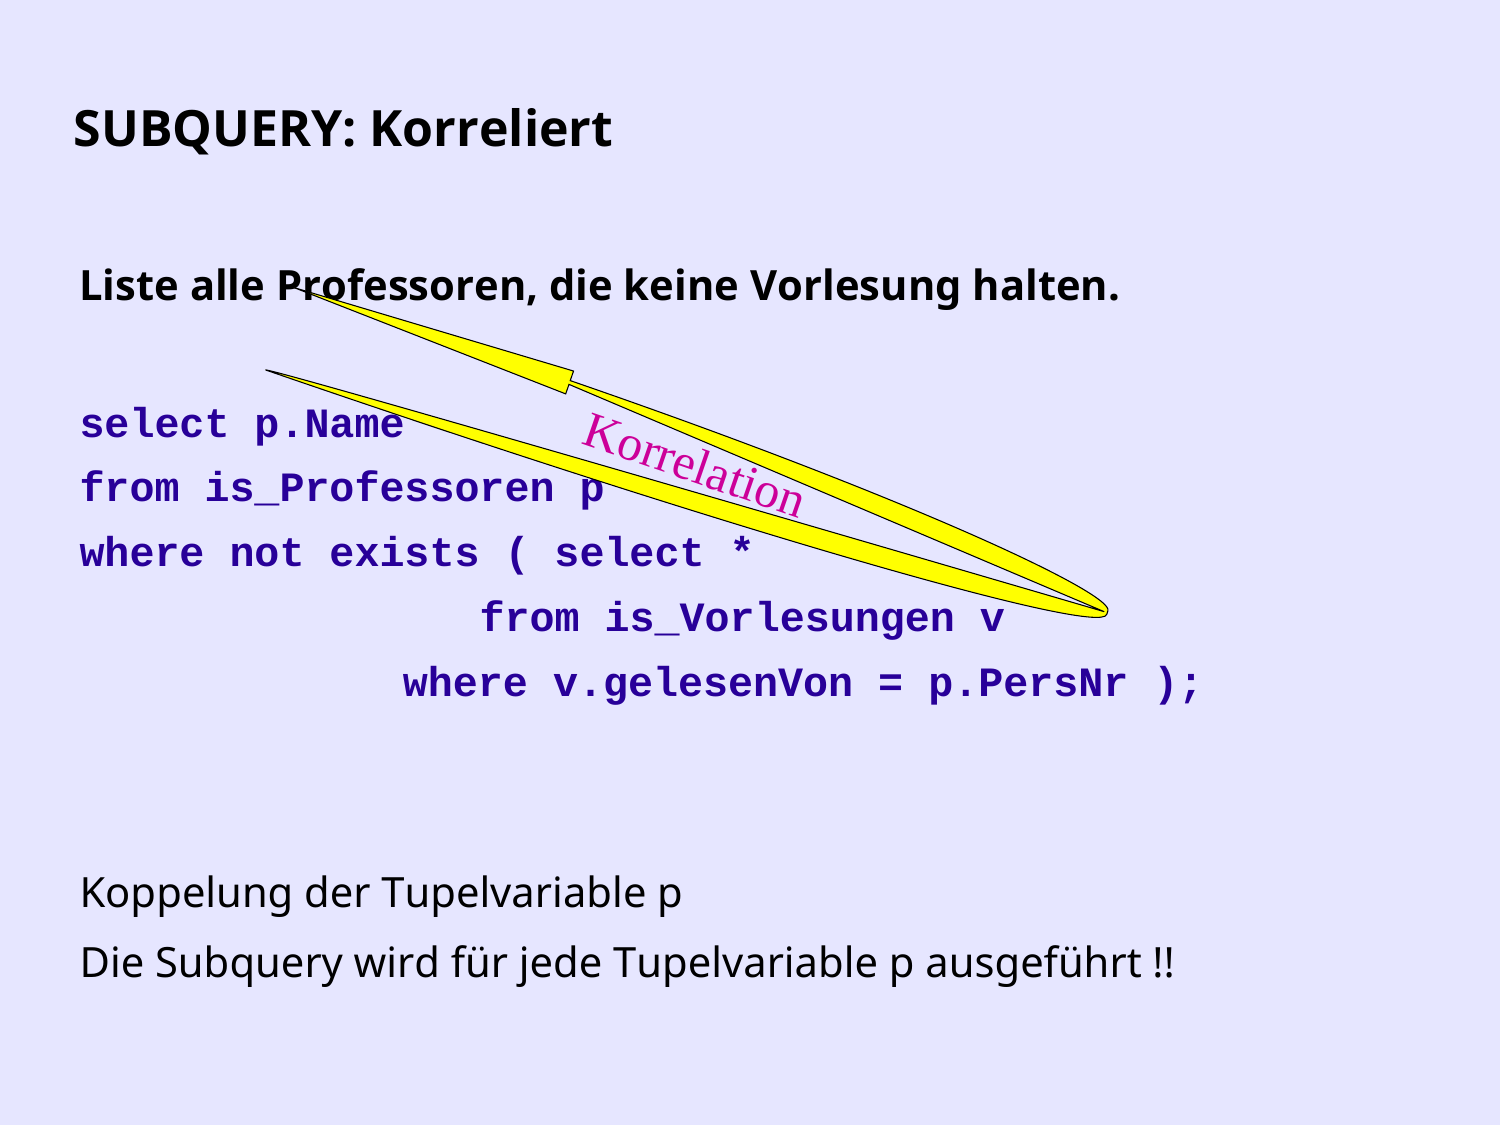

# SUBQUERY: Korreliert
Liste alle Professoren, die keine Vorlesung halten.
select p.Name
from is_Professoren p
where not exists ( select *
 from is_Vorlesungen v
	 where v.gelesenVon = p.PersNr );
Koppelung der Tupelvariable p
Die Subquery wird für jede Tupelvariable p ausgeführt !!
Korrelation